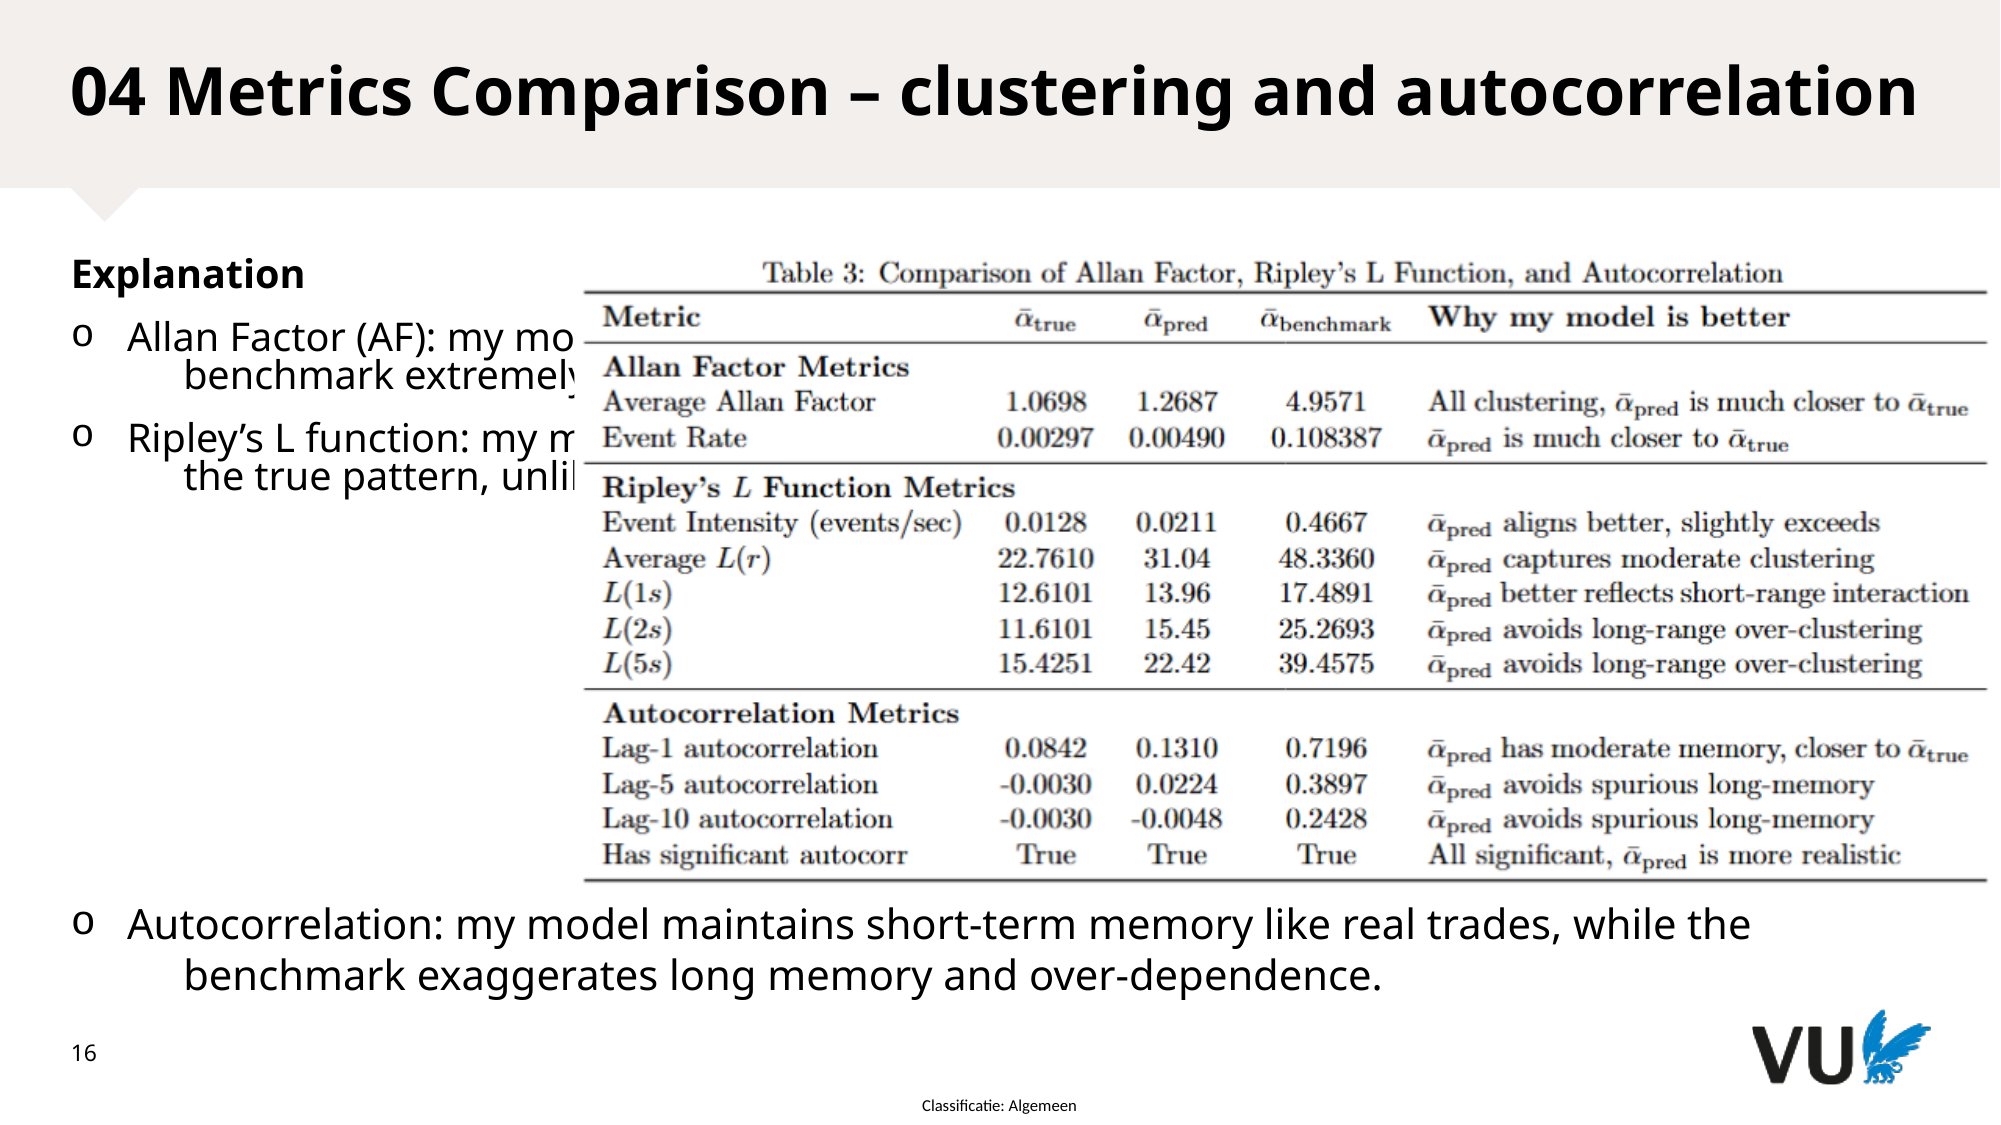

04 Metrics Comparison – clustering and autocorrelation
# Explanation
Allan Factor (AF): my model produces realistic clustering of aggressive trades, while the benchmark extremely clustered, unrealistic.
Ripley’s L function: my model captures clustering across multiple time scales, closely matching the true pattern, unlike the over-clustered benchmark.
Autocorrelation: my model maintains short-term memory like real trades, while the benchmark exaggerates long memory and over-dependence.